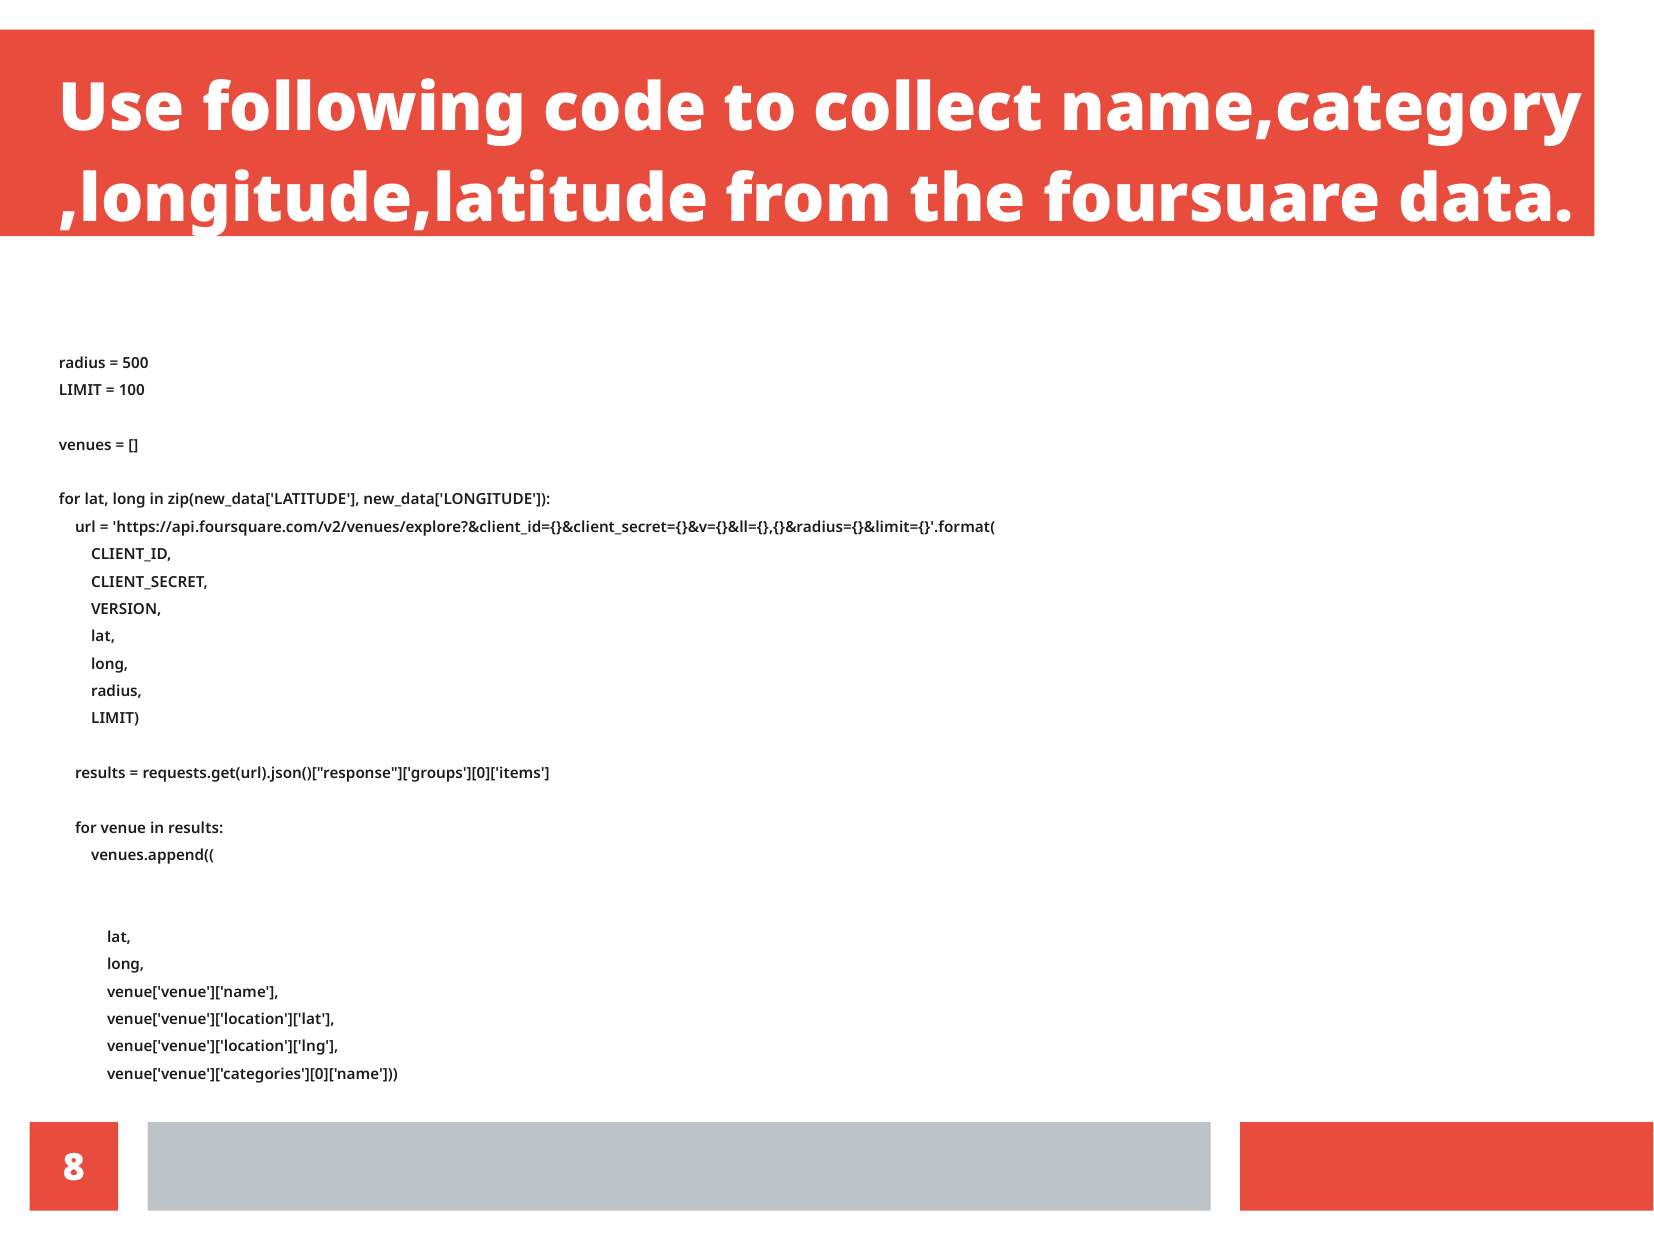

# Use following code to collect name,category ,longitude,latitude from the foursuare data.
radius = 500
LIMIT = 100
venues = []
for lat, long in zip(new_data['LATITUDE'], new_data['LONGITUDE']):
 url = 'https://api.foursquare.com/v2/venues/explore?&client_id={}&client_secret={}&v={}&ll={},{}&radius={}&limit={}'.format(
 CLIENT_ID,
 CLIENT_SECRET,
 VERSION,
 lat,
 long,
 radius,
 LIMIT)
 results = requests.get(url).json()["response"]['groups'][0]['items']
 for venue in results:
 venues.append((
 lat,
 long,
 venue['venue']['name'],
 venue['venue']['location']['lat'],
 venue['venue']['location']['lng'],
 venue['venue']['categories'][0]['name']))
8